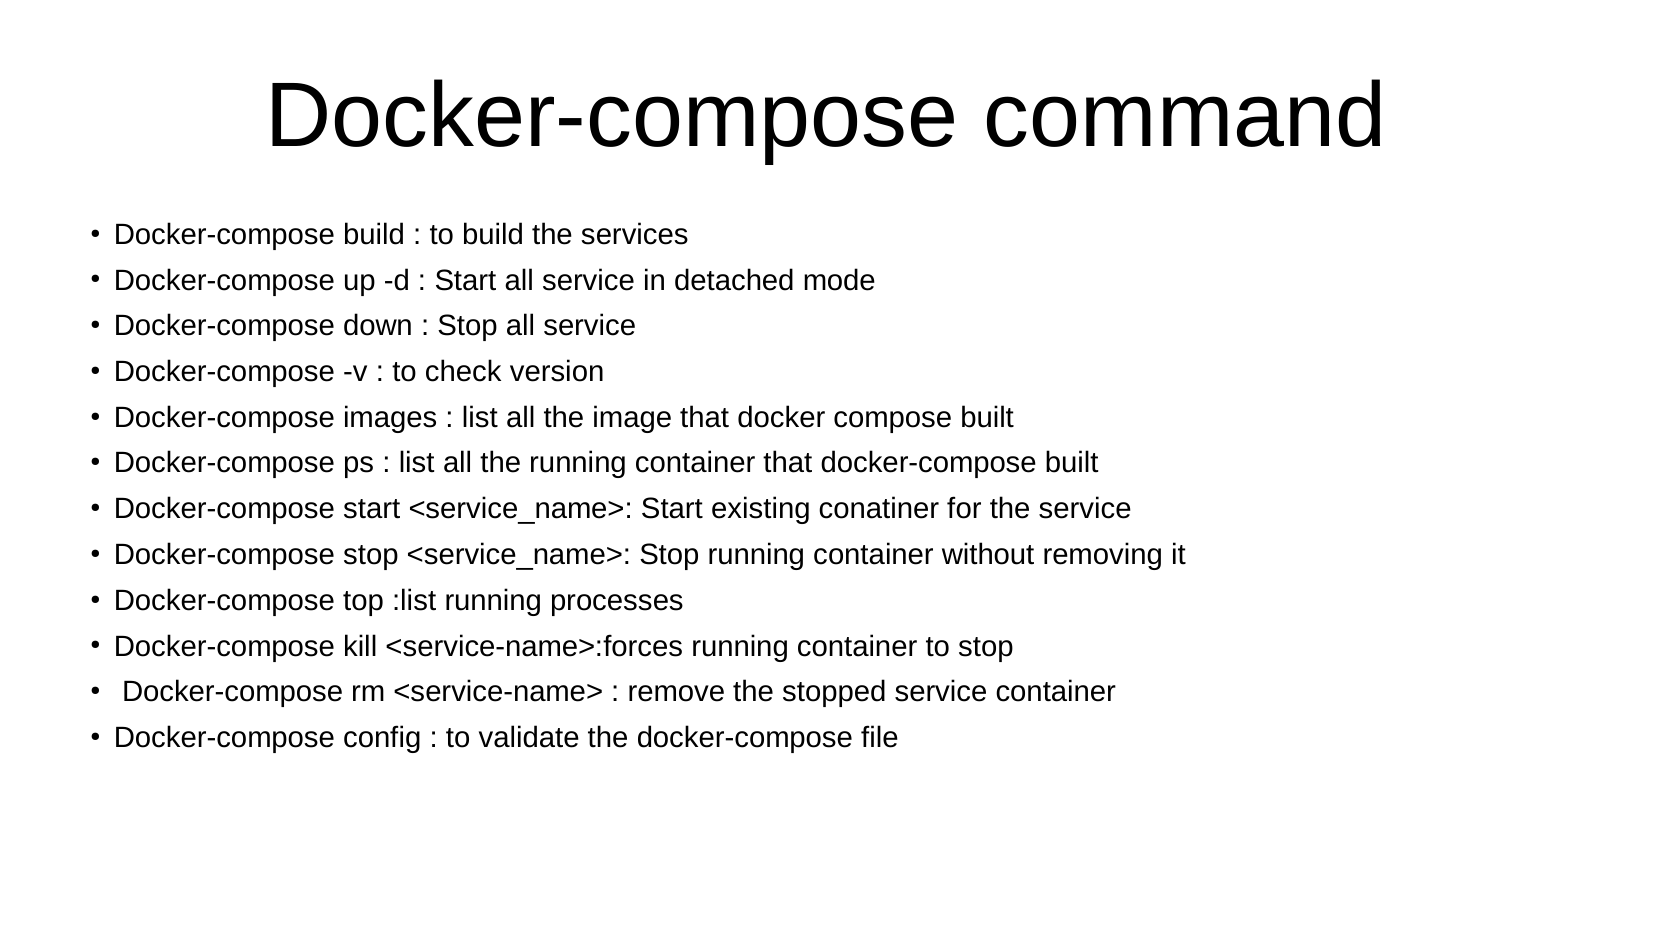

# Docker-compose command
Docker-compose build : to build the services
Docker-compose up -d : Start all service in detached mode
Docker-compose down : Stop all service
Docker-compose -v : to check version
Docker-compose images : list all the image that docker compose built
Docker-compose ps : list all the running container that docker-compose built
Docker-compose start <service_name>: Start existing conatiner for the service
Docker-compose stop <service_name>: Stop running container without removing it
Docker-compose top :list running processes
Docker-compose kill <service-name>:forces running container to stop
 Docker-compose rm <service-name> : remove the stopped service container
Docker-compose config : to validate the docker-compose file